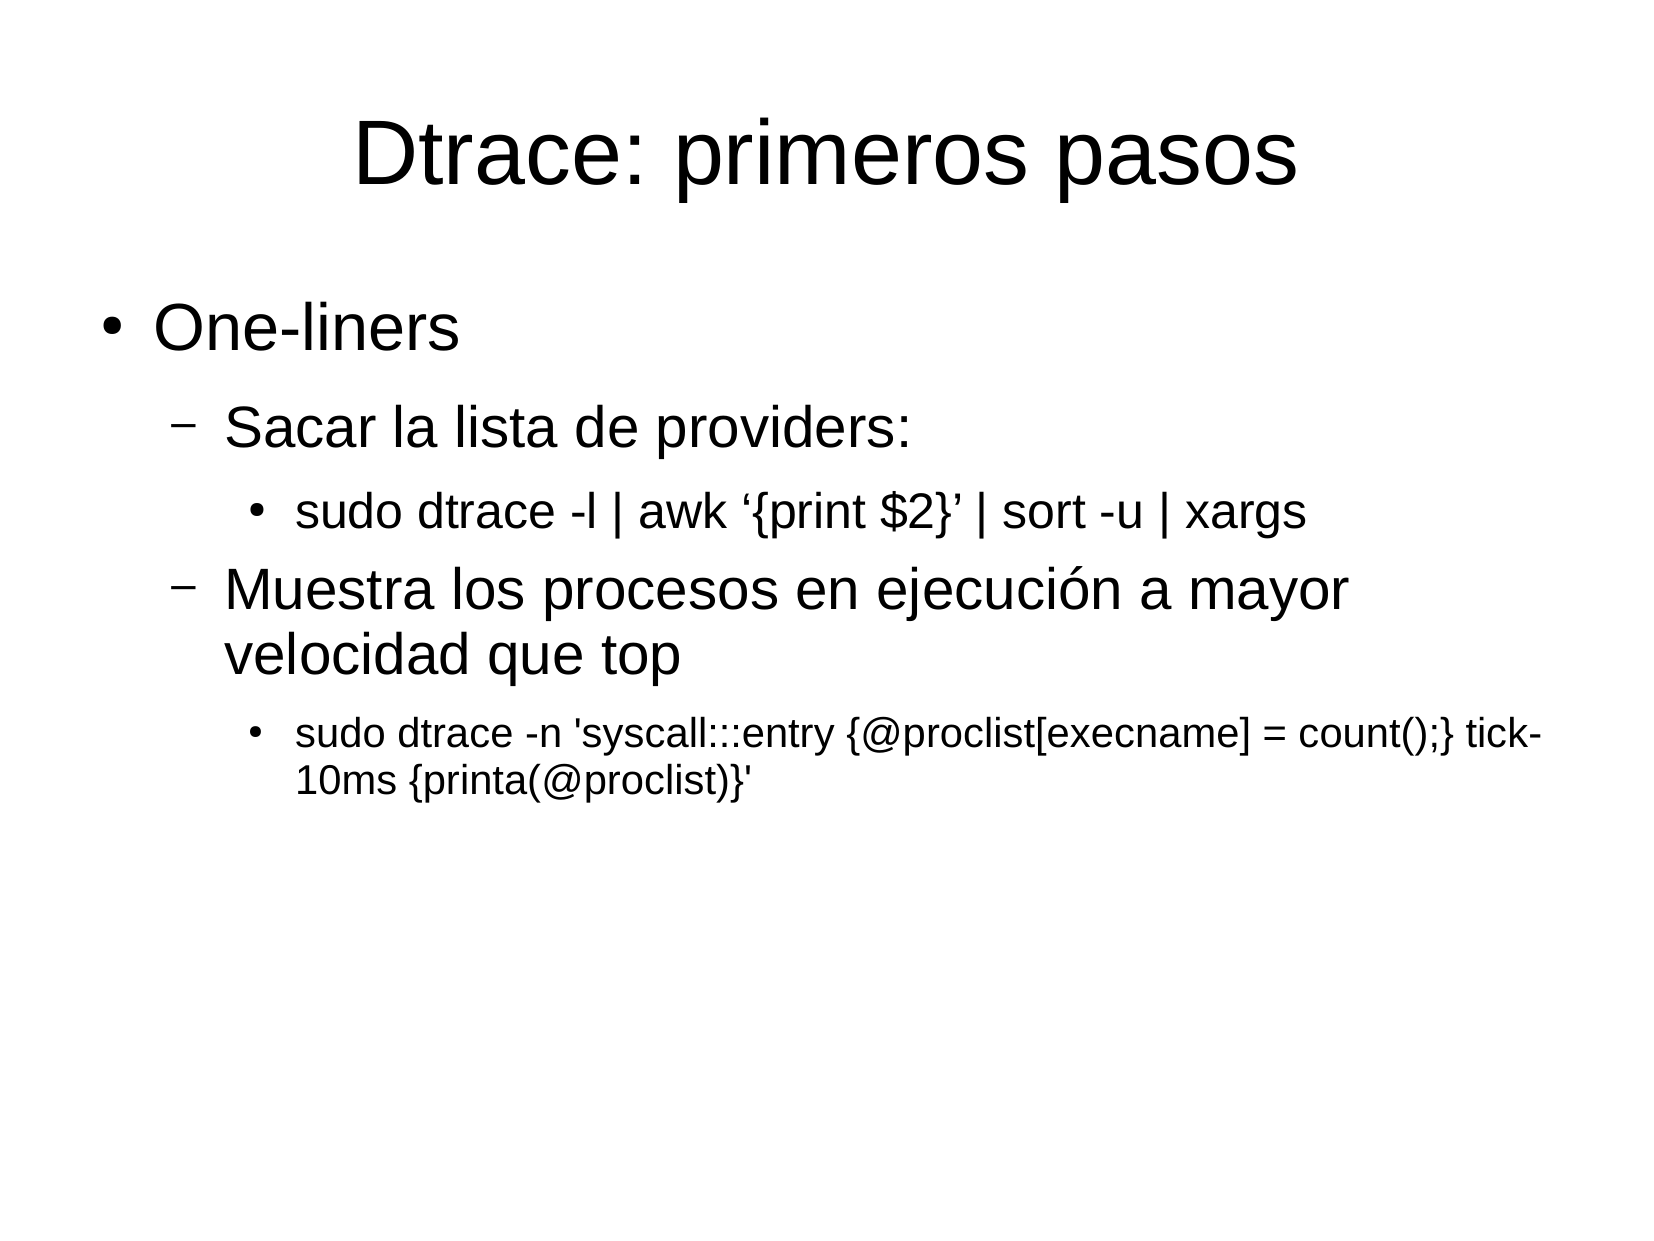

# Dtrace: primeros pasos
One-liners
Sacar la lista de providers:
sudo dtrace -l | awk ‘{print $2}’ | sort -u | xargs
Muestra los procesos en ejecución a mayor velocidad que top
sudo dtrace -n 'syscall:::entry {@proclist[execname] = count();} tick-10ms {printa(@proclist)}'